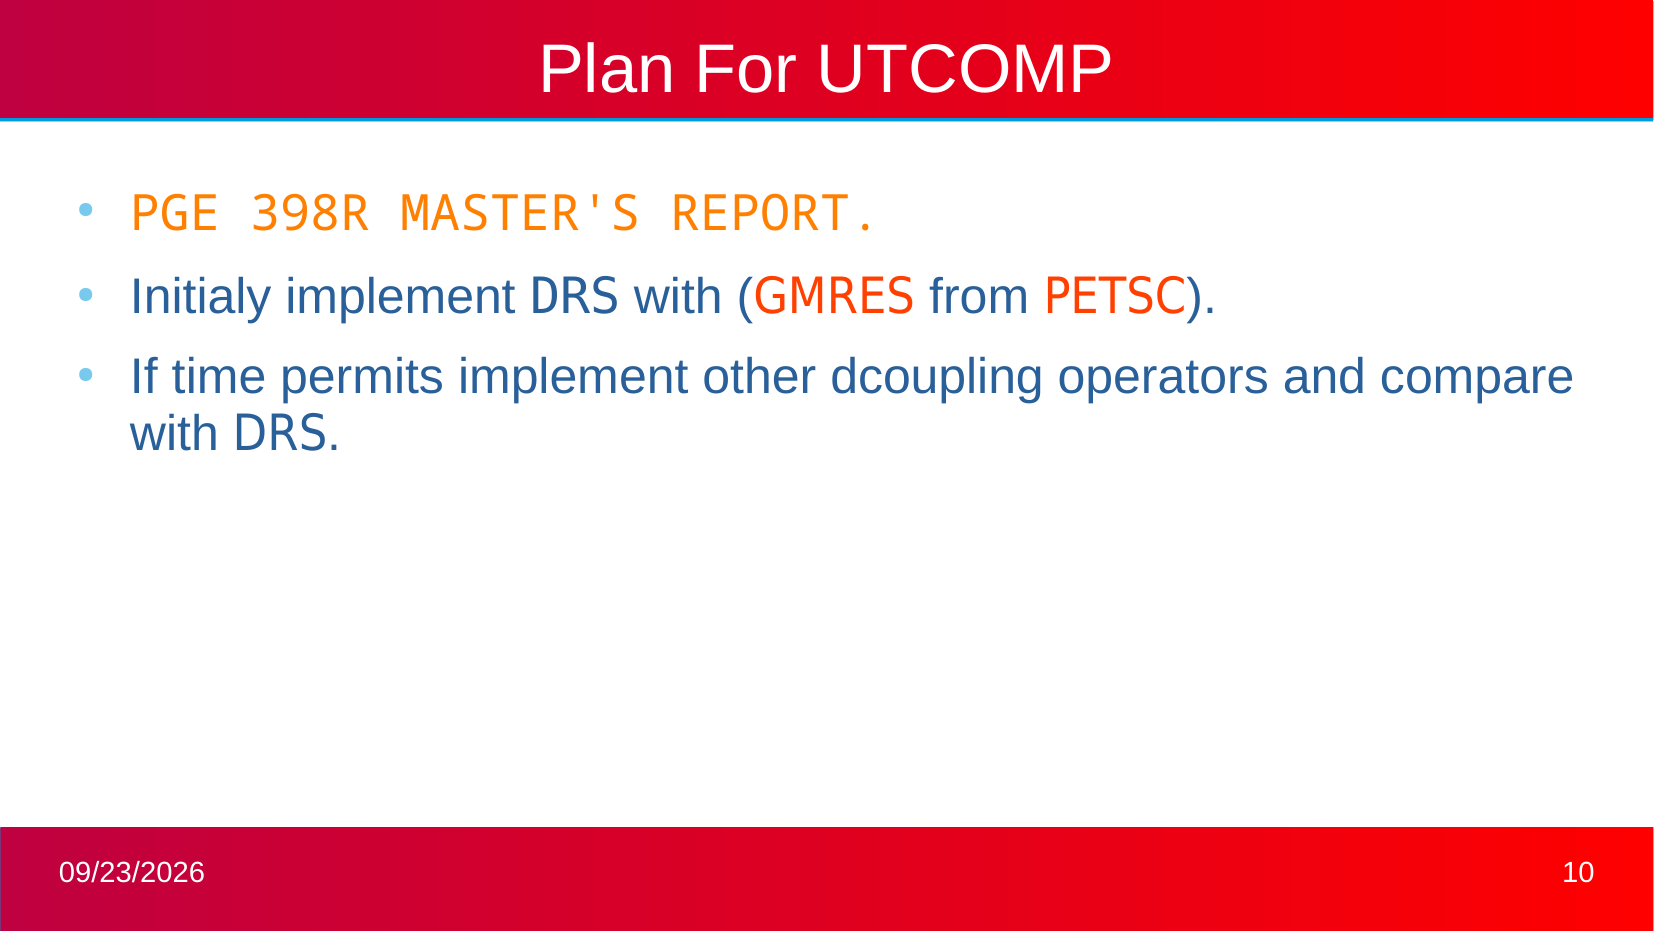

# Plan For UTCOMP
PGE 398R MASTER'S REPORT.
Initialy implement DRS with (GMRES from PETSC).
If time permits implement other dcoupling operators and compare with DRS.
10